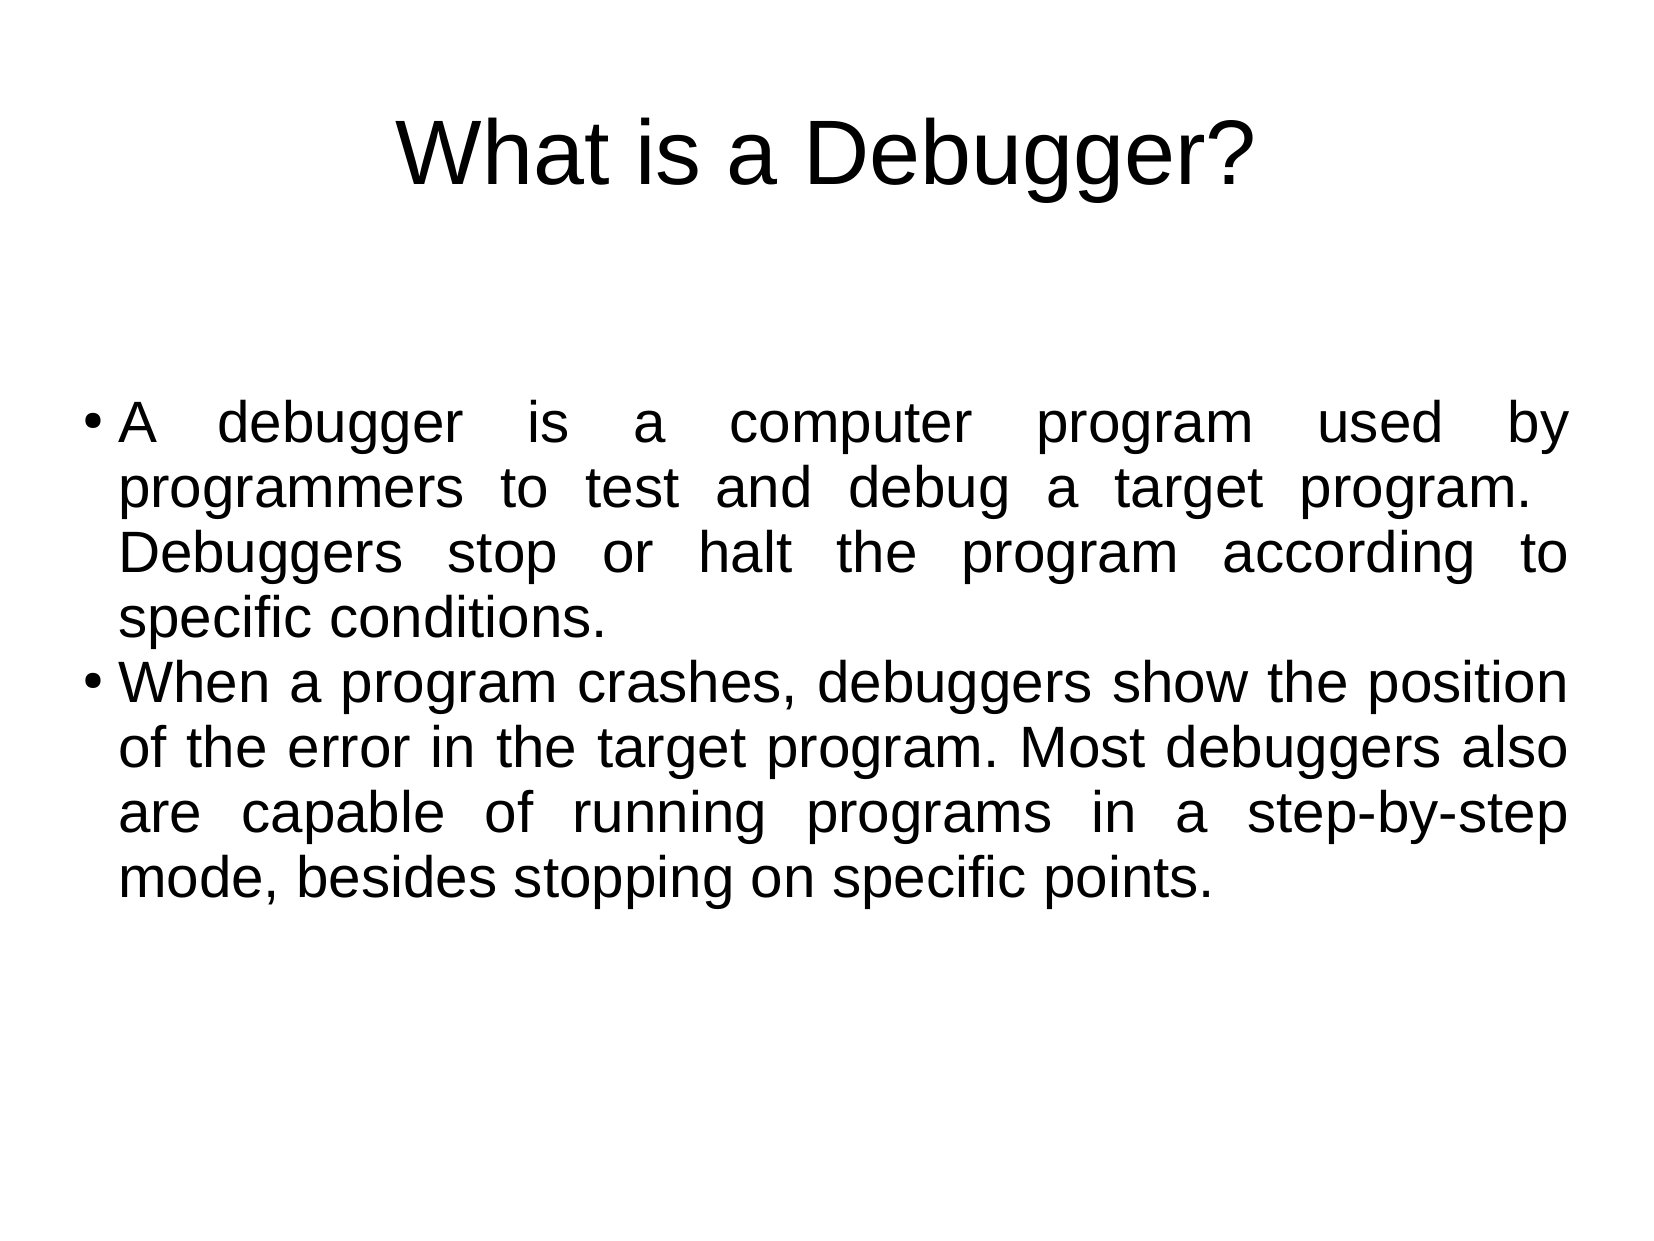

# What is a Debugger?
A debugger is a computer program used by programmers to test and debug a target program. Debuggers stop or halt the program according to specific conditions.
When a program crashes, debuggers show the position of the error in the target program. Most debuggers also are capable of running programs in a step-by-step mode, besides stopping on specific points.